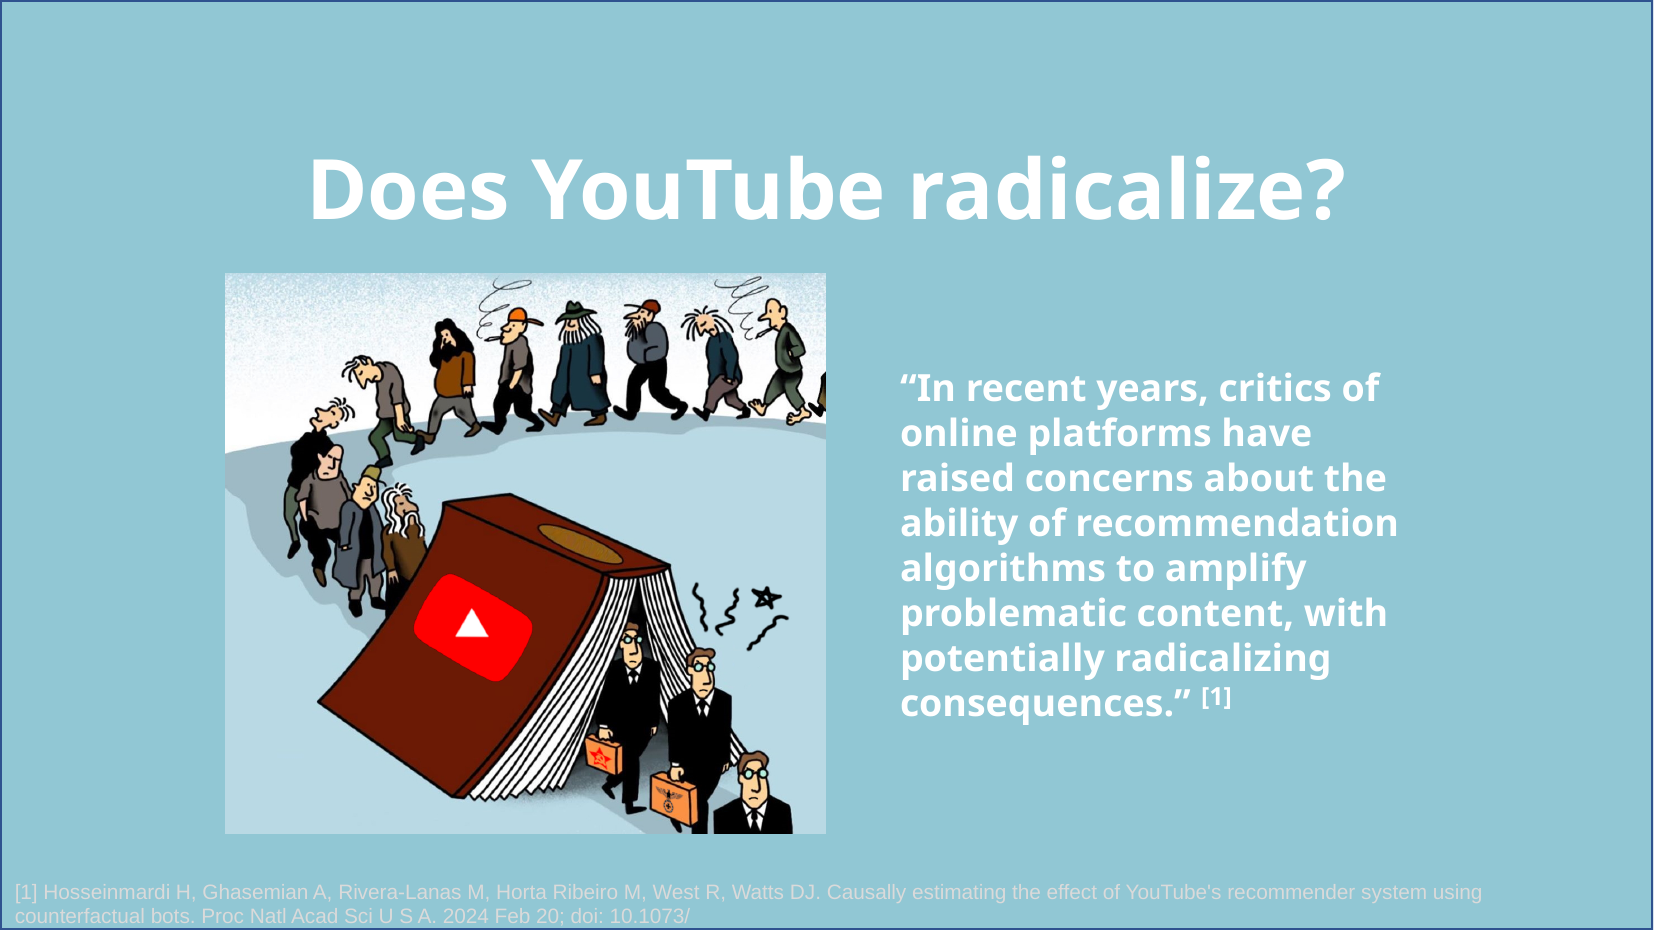

# Does YouTube radicalize?
“In recent years, critics of online platforms have raised concerns about the ability of recommendation algorithms to amplify problematic content, with potentially radicalizing consequences.” [1]
[1] Hosseinmardi H, Ghasemian A, Rivera-Lanas M, Horta Ribeiro M, West R, Watts DJ. Causally estimating the effect of YouTube's recommender system using counterfactual bots. Proc Natl Acad Sci U S A. 2024 Feb 20; doi: 10.1073/